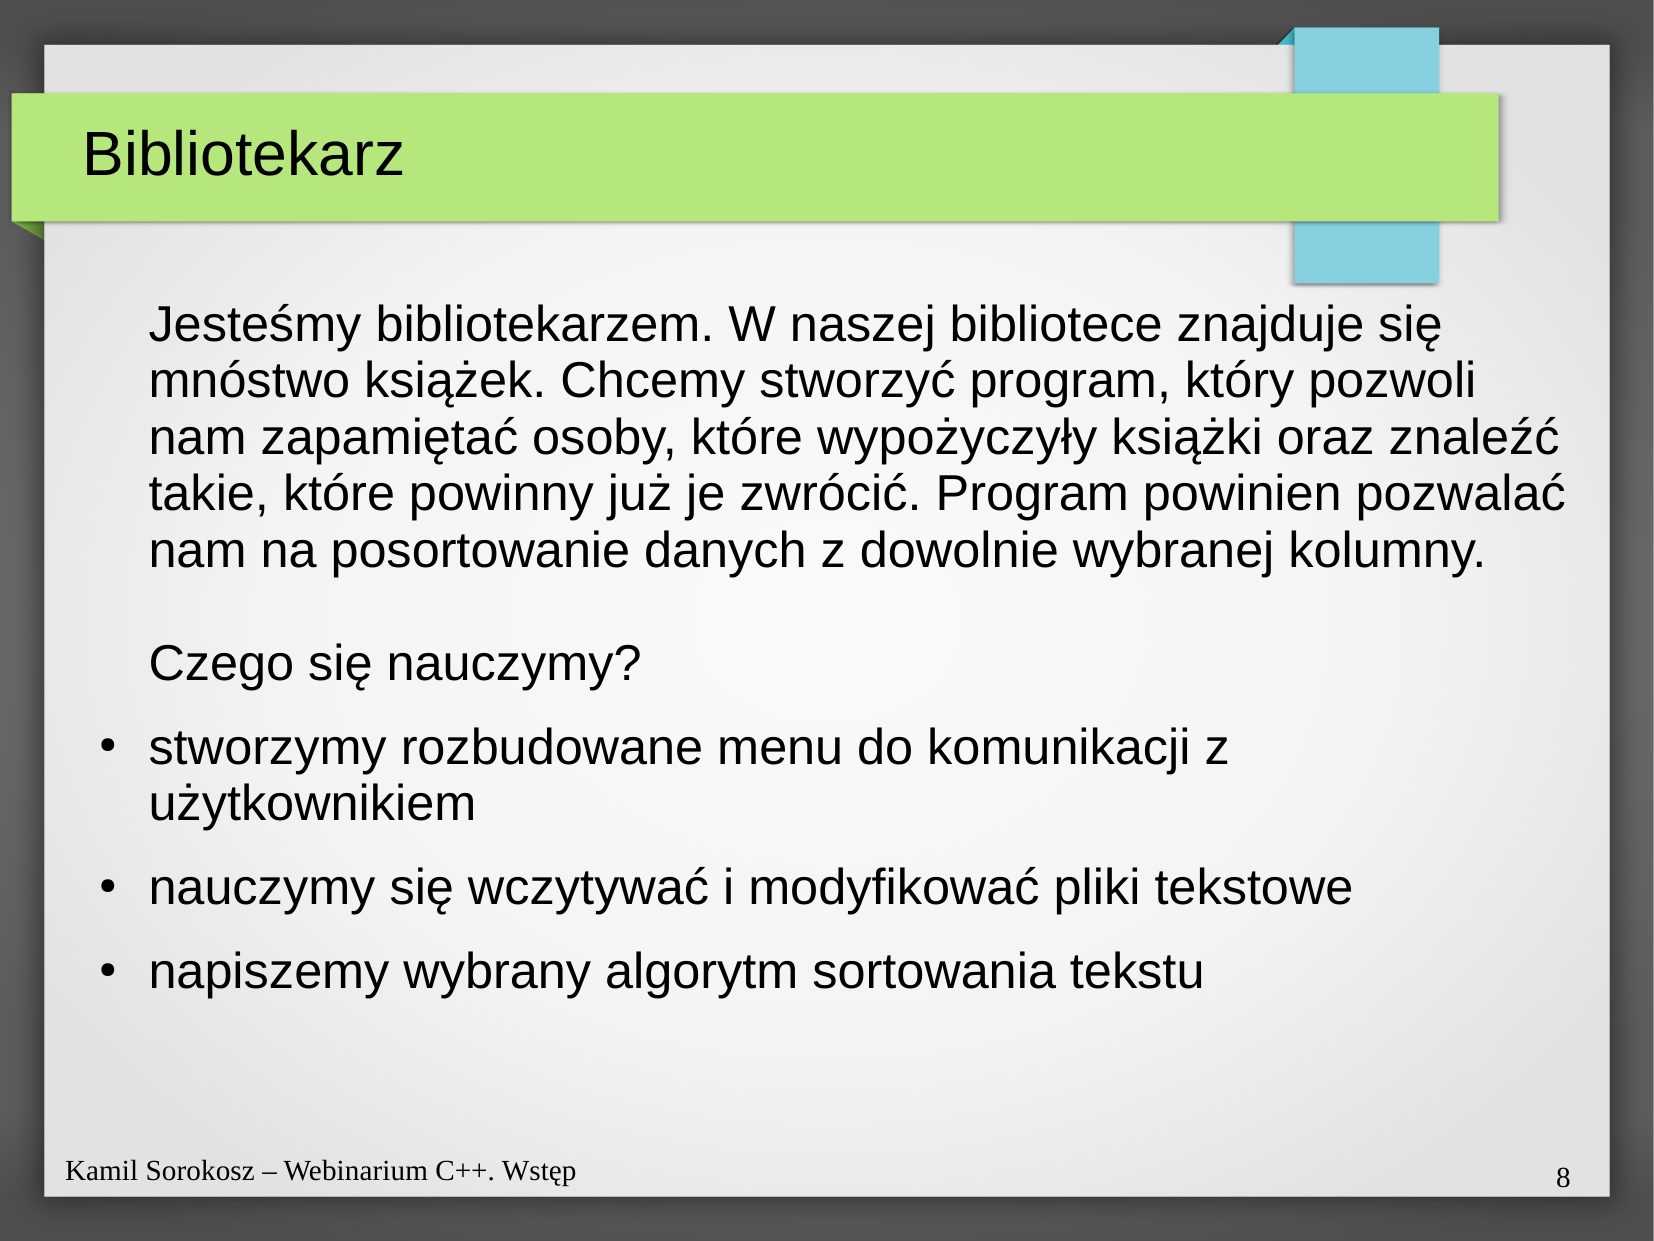

# Bibliotekarz
Jesteśmy bibliotekarzem. W naszej bibliotece znajduje się mnóstwo książek. Chcemy stworzyć program, który pozwoli nam zapamiętać osoby, które wypożyczyły książki oraz znaleźć takie, które powinny już je zwrócić. Program powinien pozwalać nam na posortowanie danych z dowolnie wybranej kolumny.
Czego się nauczymy?
stworzymy rozbudowane menu do komunikacji z użytkownikiem
nauczymy się wczytywać i modyfikować pliki tekstowe
napiszemy wybrany algorytm sortowania tekstu
8